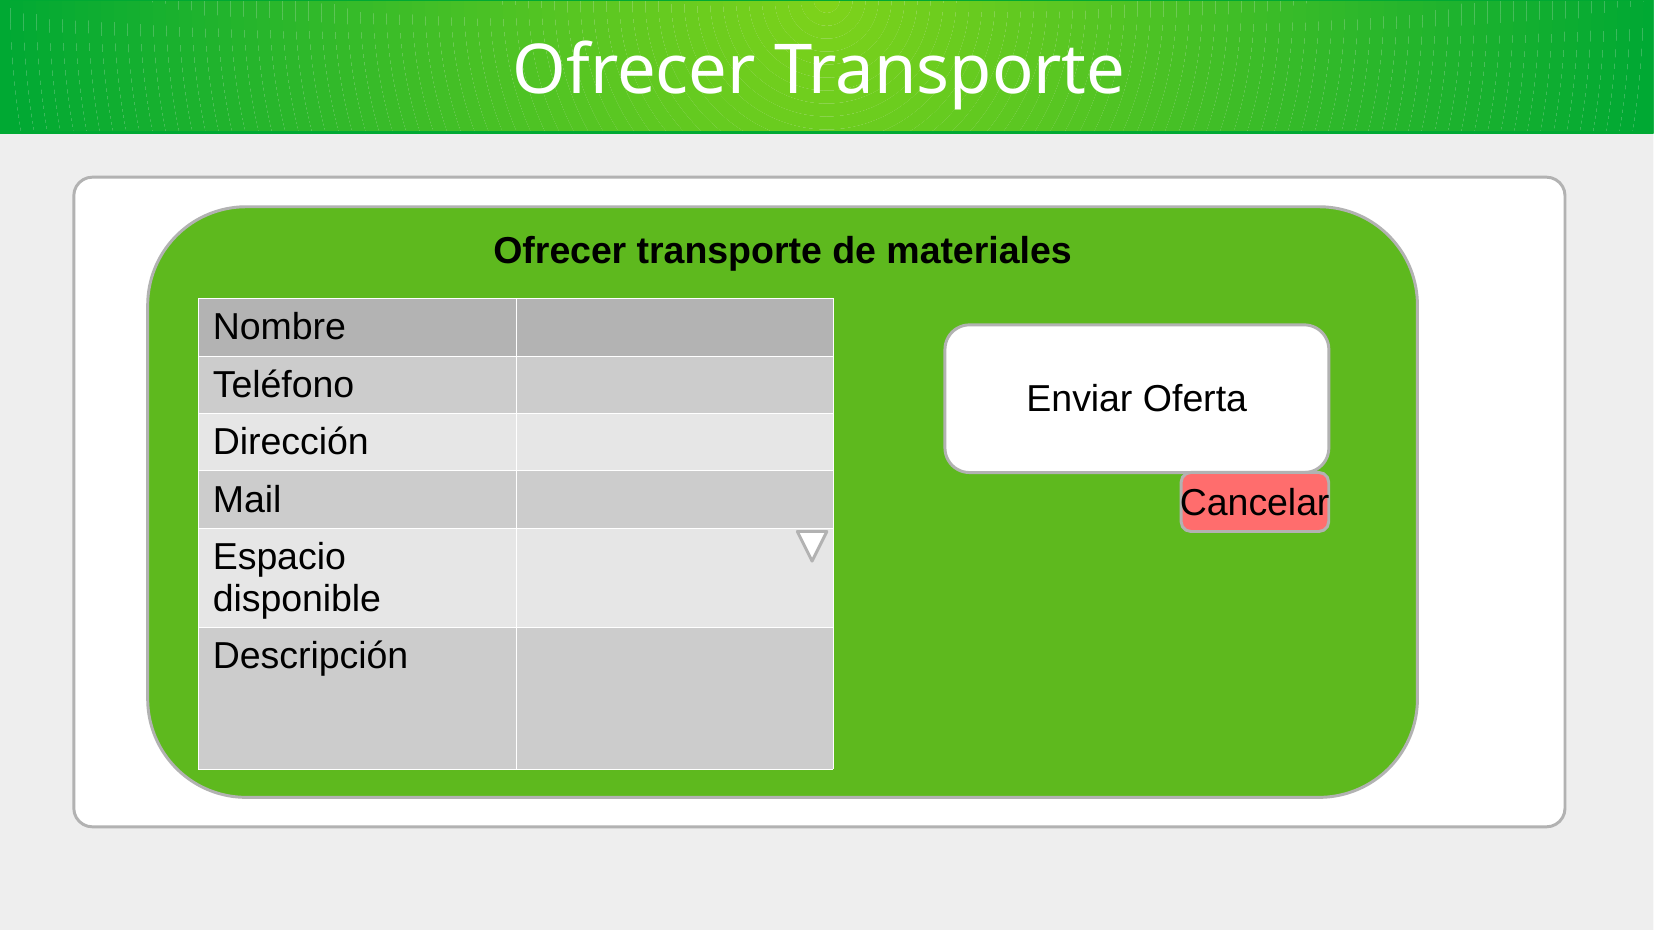

# Ofrecer Transporte
Ofrecer transporte de materiales
| Nombre | |
| --- | --- |
| Teléfono | |
| Dirección | |
| Mail | |
| Espacio disponible | |
| Descripción | |
Enviar Oferta
Cancelar